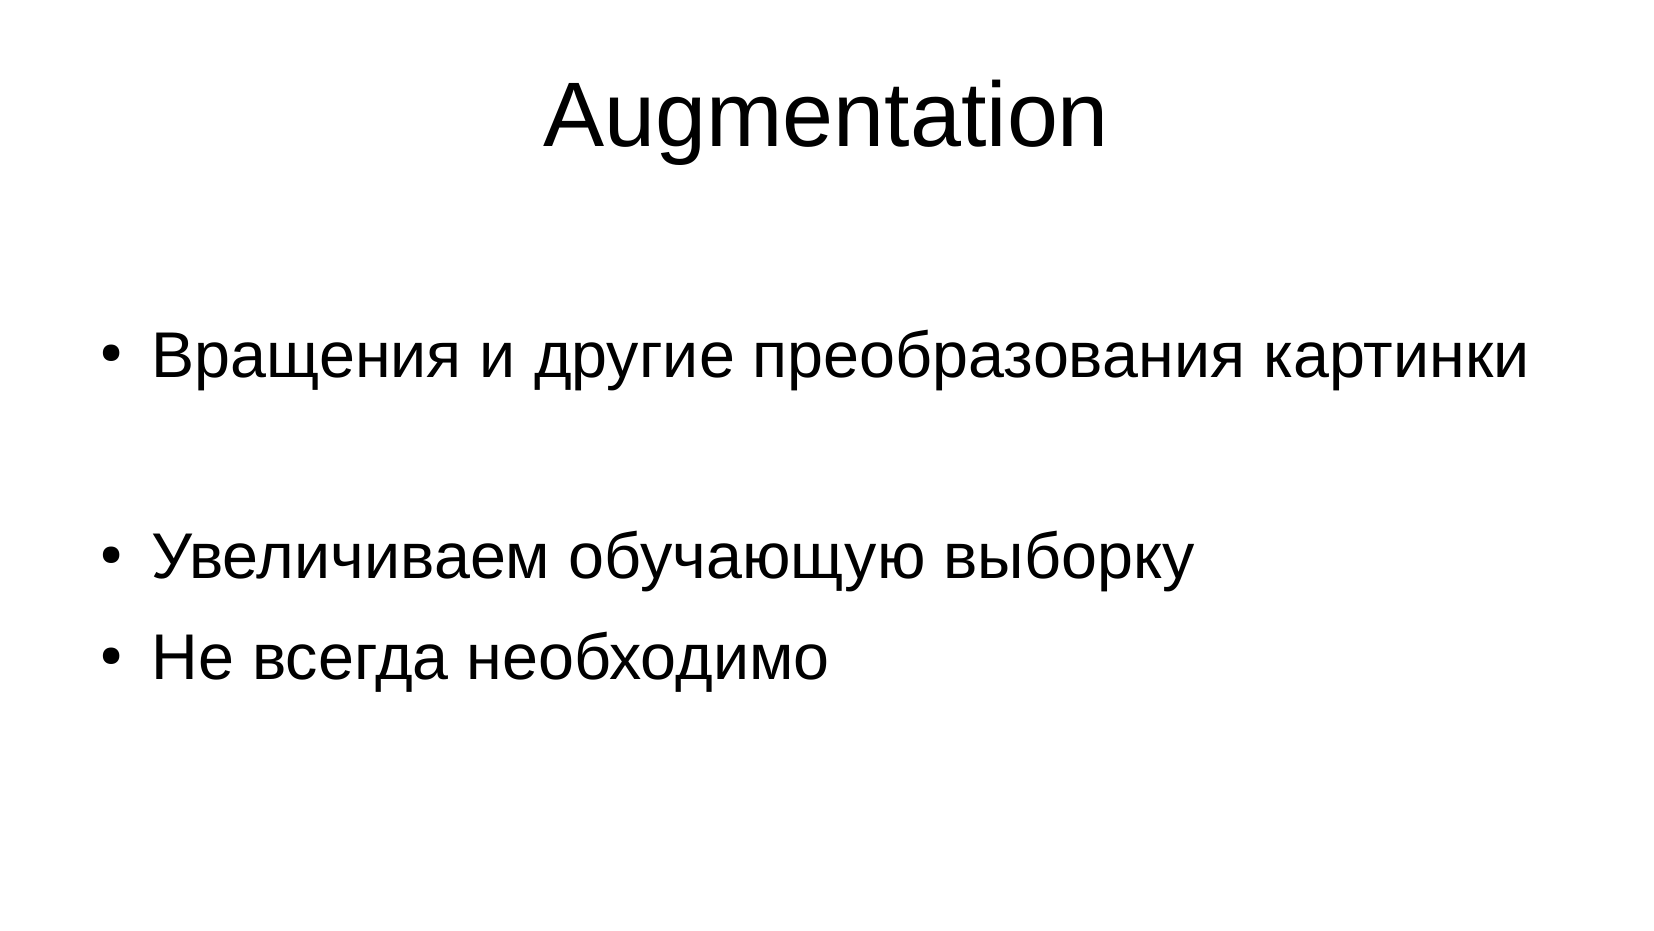

# Augmentation
Вращения и другие преобразования картинки
Увеличиваем обучающую выборку
Не всегда необходимо